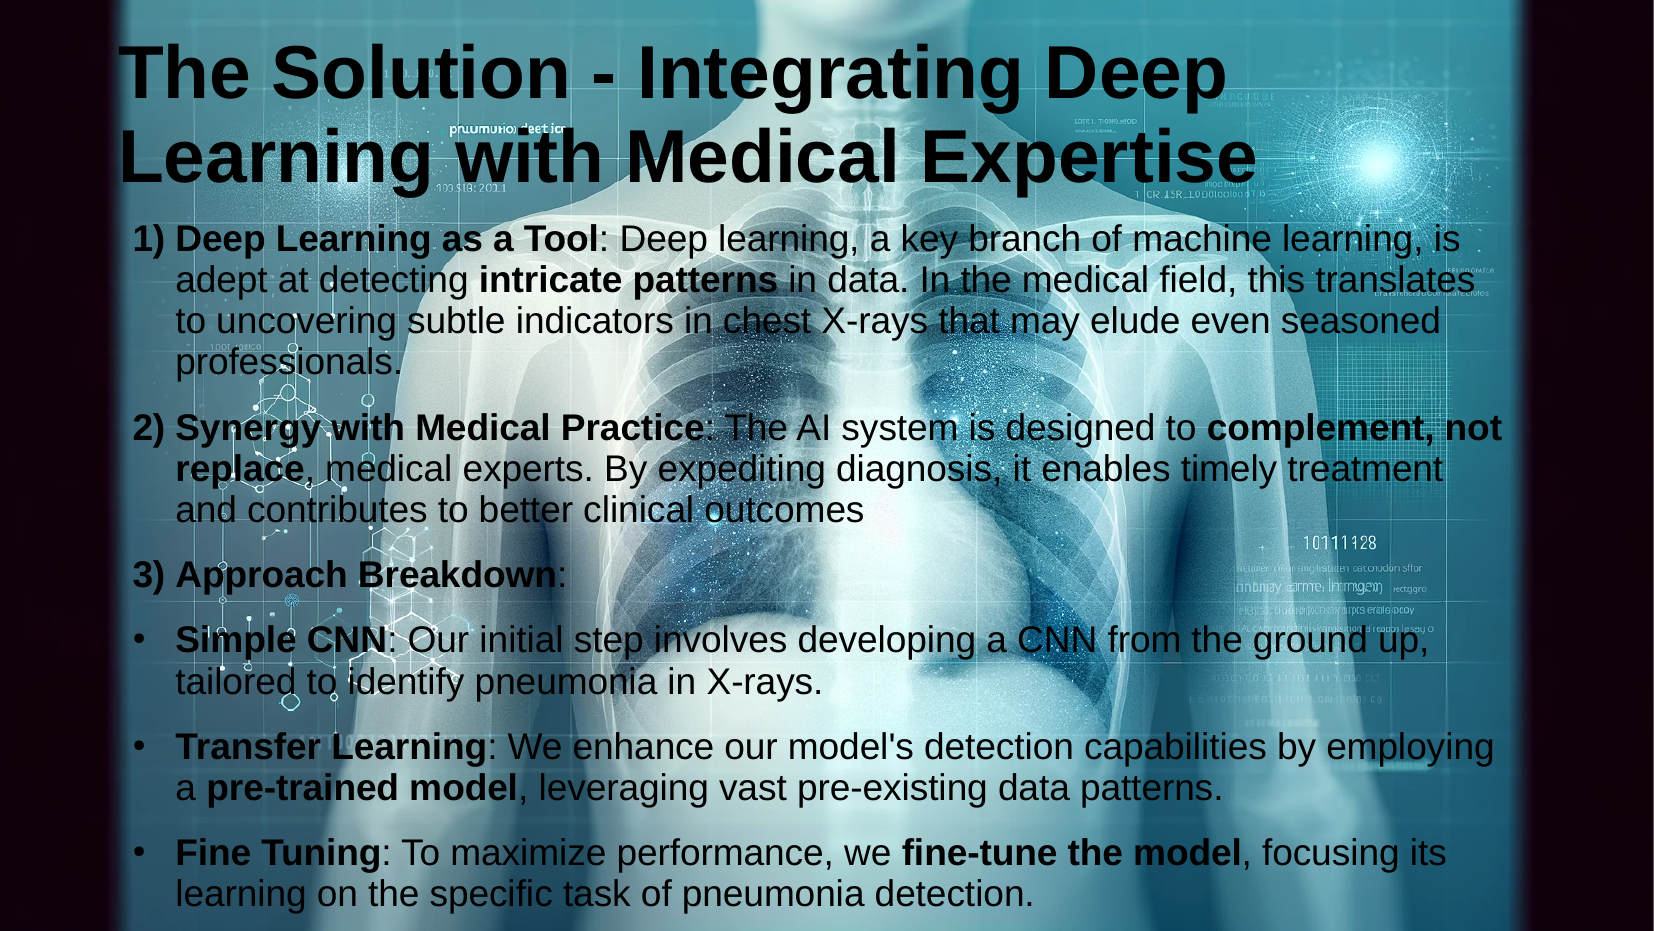

# The Solution - Integrating Deep Learning with Medical Expertise
Deep Learning as a Tool: Deep learning, a key branch of machine learning, is adept at detecting intricate patterns in data. In the medical field, this translates to uncovering subtle indicators in chest X-rays that may elude even seasoned professionals.
Synergy with Medical Practice: The AI system is designed to complement, not replace, medical experts. By expediting diagnosis, it enables timely treatment and contributes to better clinical outcomes
Approach Breakdown:
Simple CNN: Our initial step involves developing a CNN from the ground up, tailored to identify pneumonia in X-rays.
Transfer Learning: We enhance our model's detection capabilities by employing a pre-trained model, leveraging vast pre-existing data patterns.
Fine Tuning: To maximize performance, we fine-tune the model, focusing its learning on the specific task of pneumonia detection.